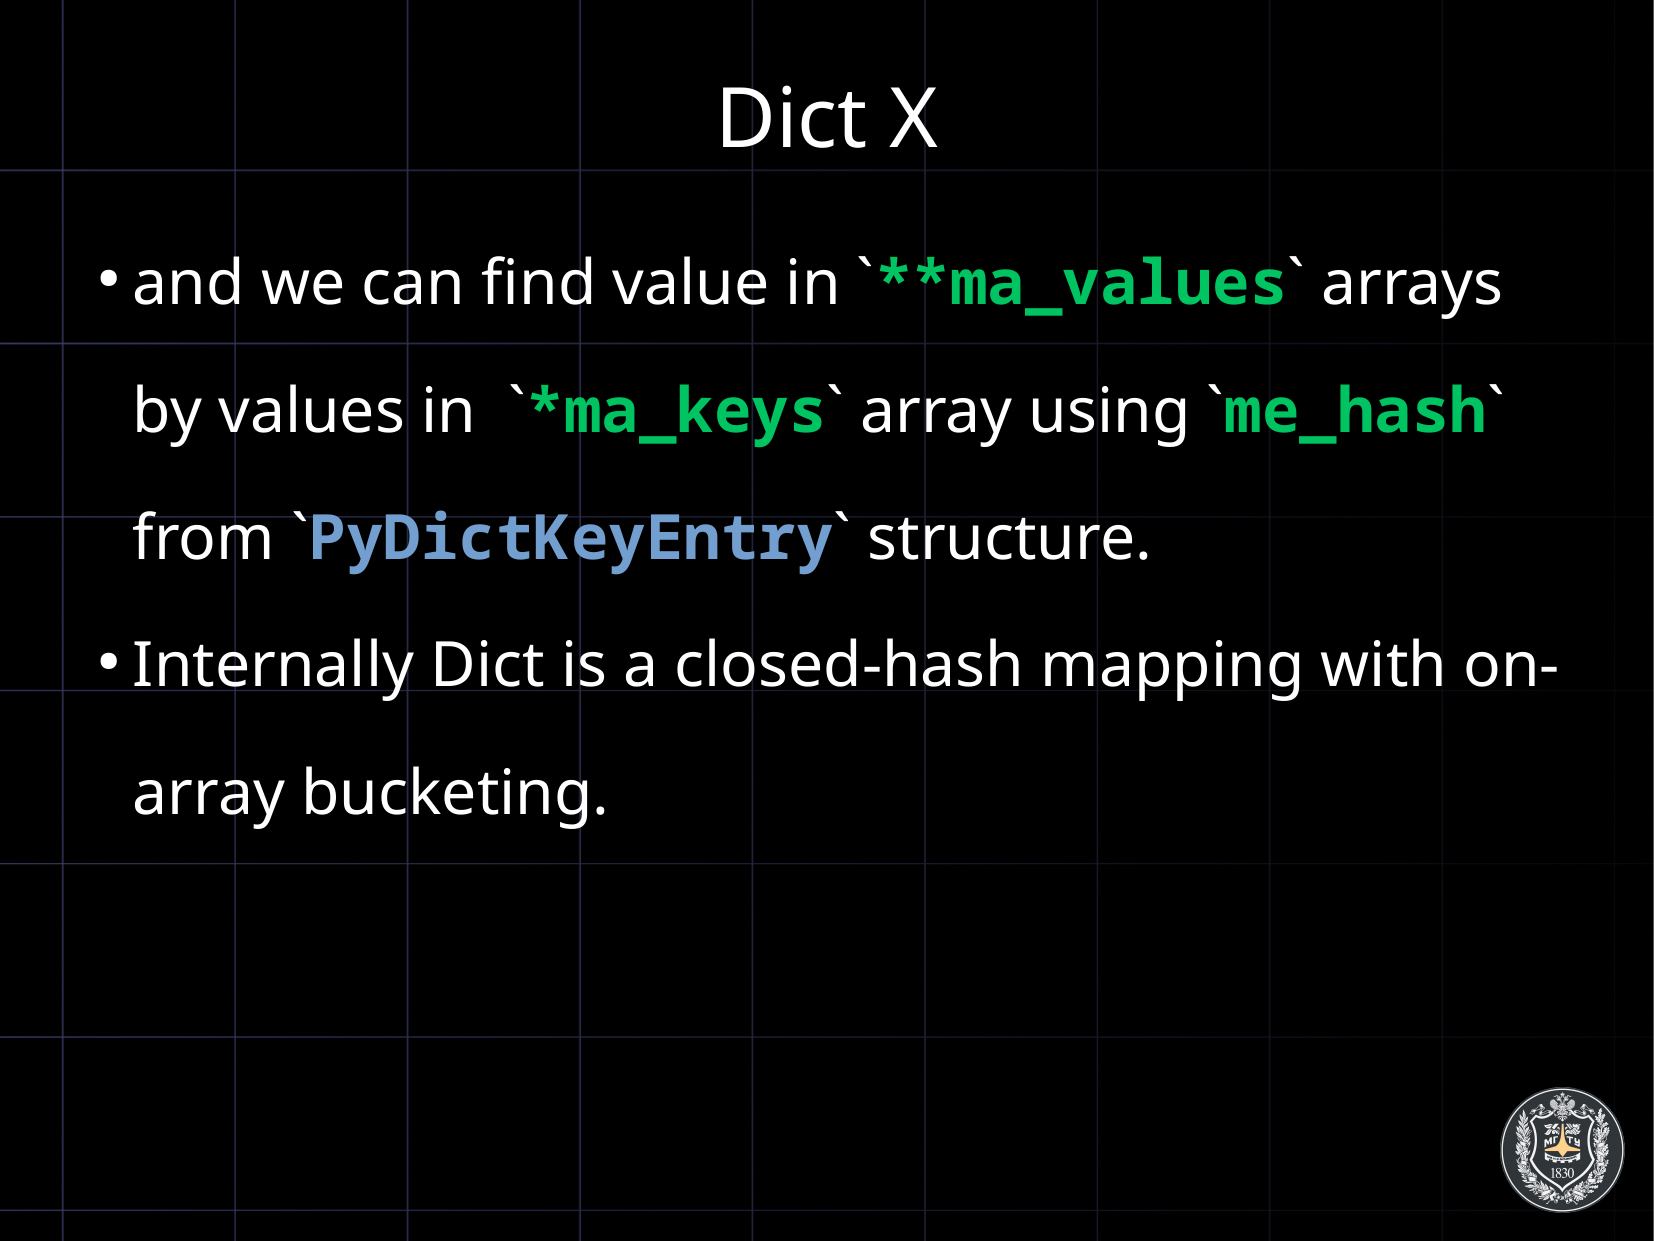

# Dict X
and we can find value in `**ma_values` arrays by values in `*ma_keys` array using `me_hash` from `PyDictKeyEntry` structure.
Internally Dict is a closed-hash mapping with on-array bucketing.